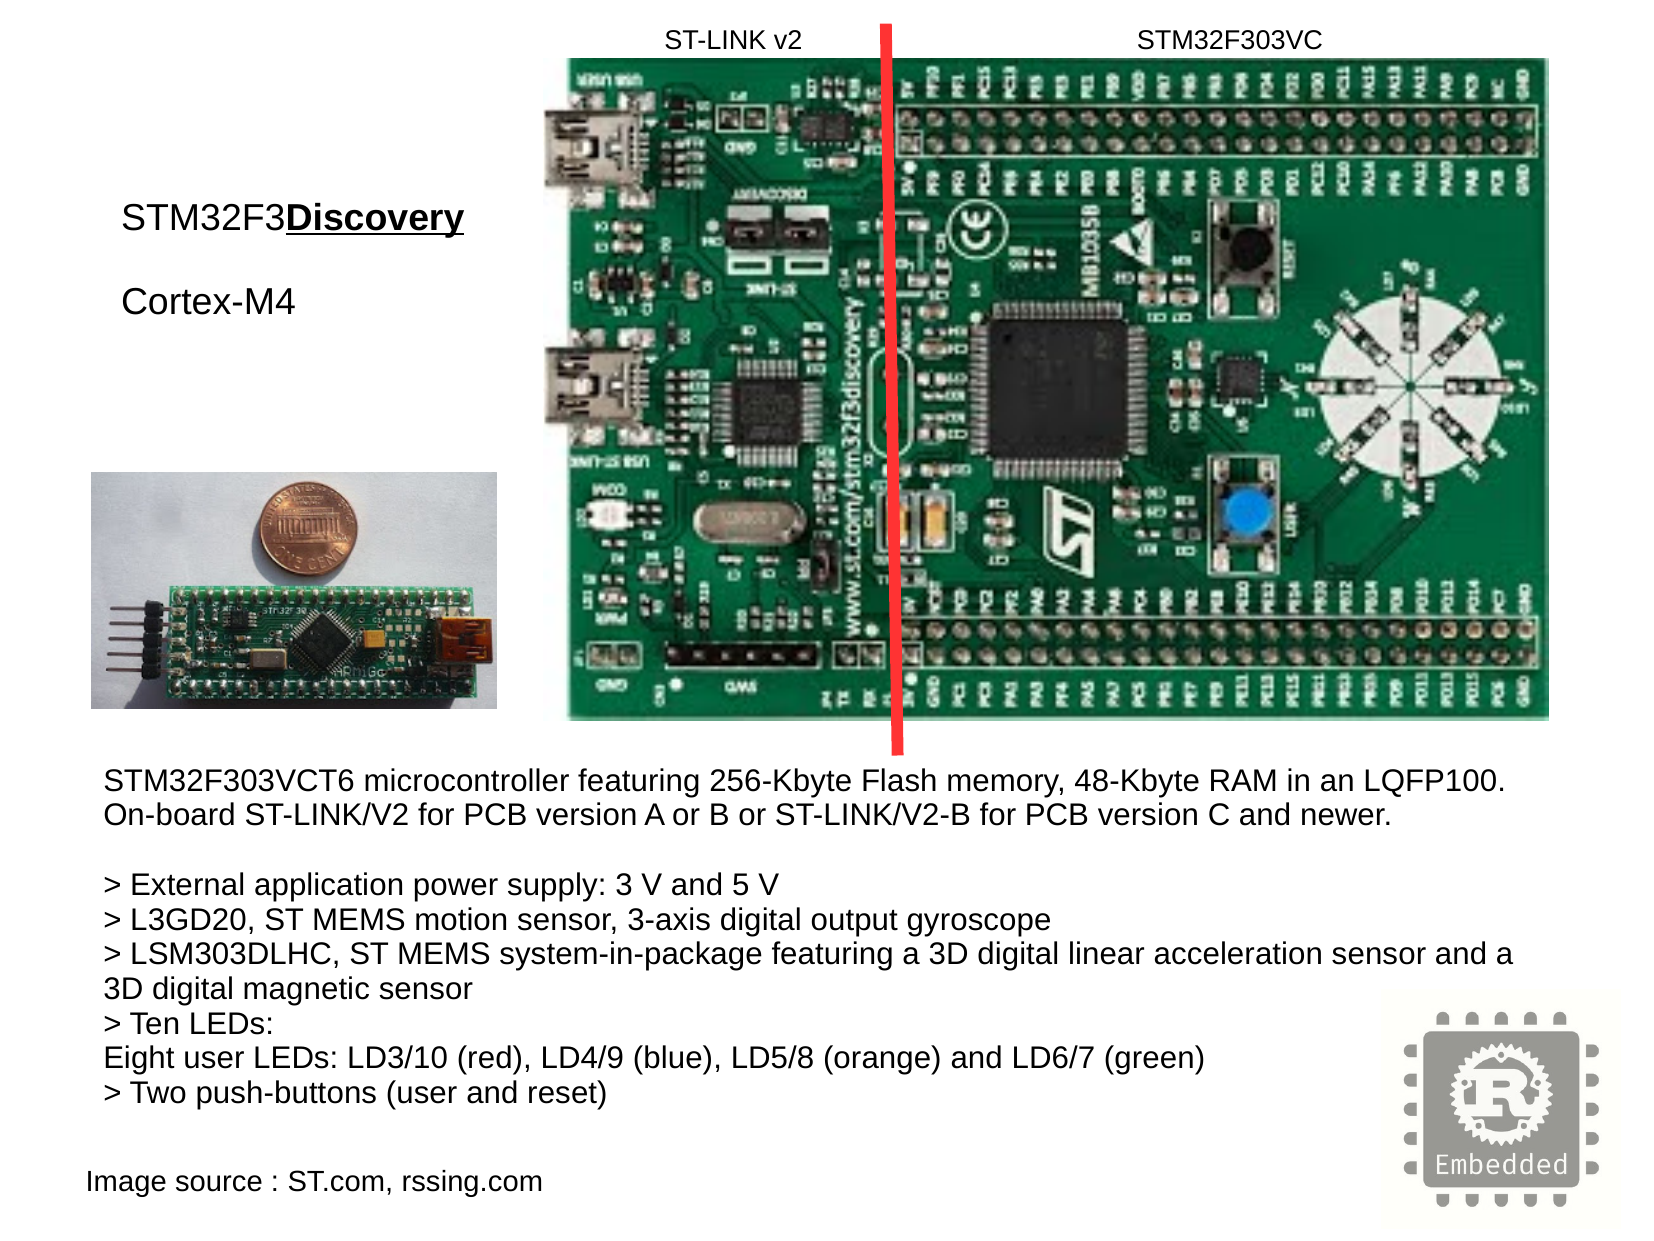

ST-LINK v2
STM32F303VC
STM32F3Discovery
Cortex-M4
STM32F303VCT6 microcontroller featuring 256-Kbyte Flash memory, 48-Kbyte RAM in an LQFP100.
On-board ST-LINK/V2 for PCB version A or B or ST-LINK/V2-B for PCB version C and newer.
> External application power supply: 3 V and 5 V
> L3GD20, ST MEMS motion sensor, 3-axis digital output gyroscope
> LSM303DLHC, ST MEMS system-in-package featuring a 3D digital linear acceleration sensor and a
3D digital magnetic sensor
> Ten LEDs:
Eight user LEDs: LD3/10 (red), LD4/9 (blue), LD5/8 (orange) and LD6/7 (green)
> Two push-buttons (user and reset)
Image source : ST.com, rssing.com